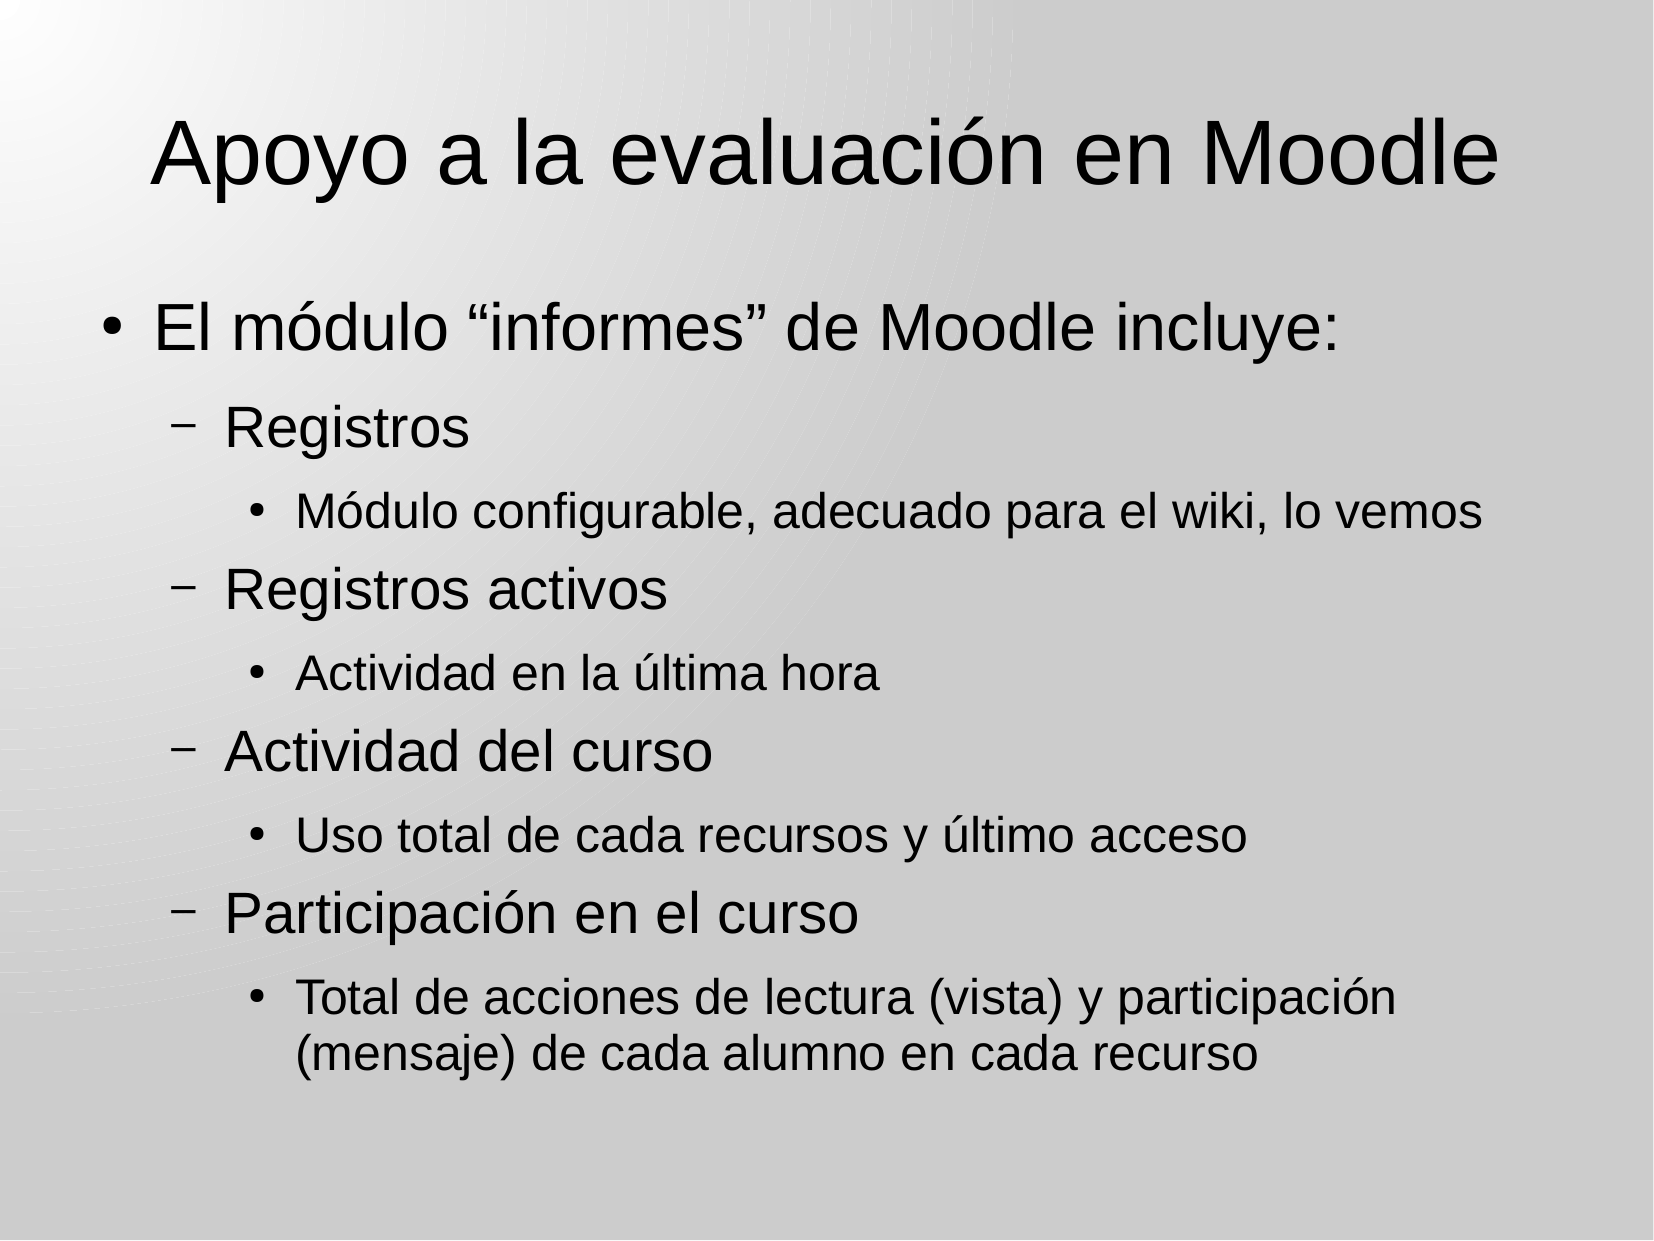

# Apoyo a la evaluación en Moodle
El módulo “informes” de Moodle incluye:
Registros
Módulo configurable, adecuado para el wiki, lo vemos
Registros activos
Actividad en la última hora
Actividad del curso
Uso total de cada recursos y último acceso
Participación en el curso
Total de acciones de lectura (vista) y participación (mensaje) de cada alumno en cada recurso